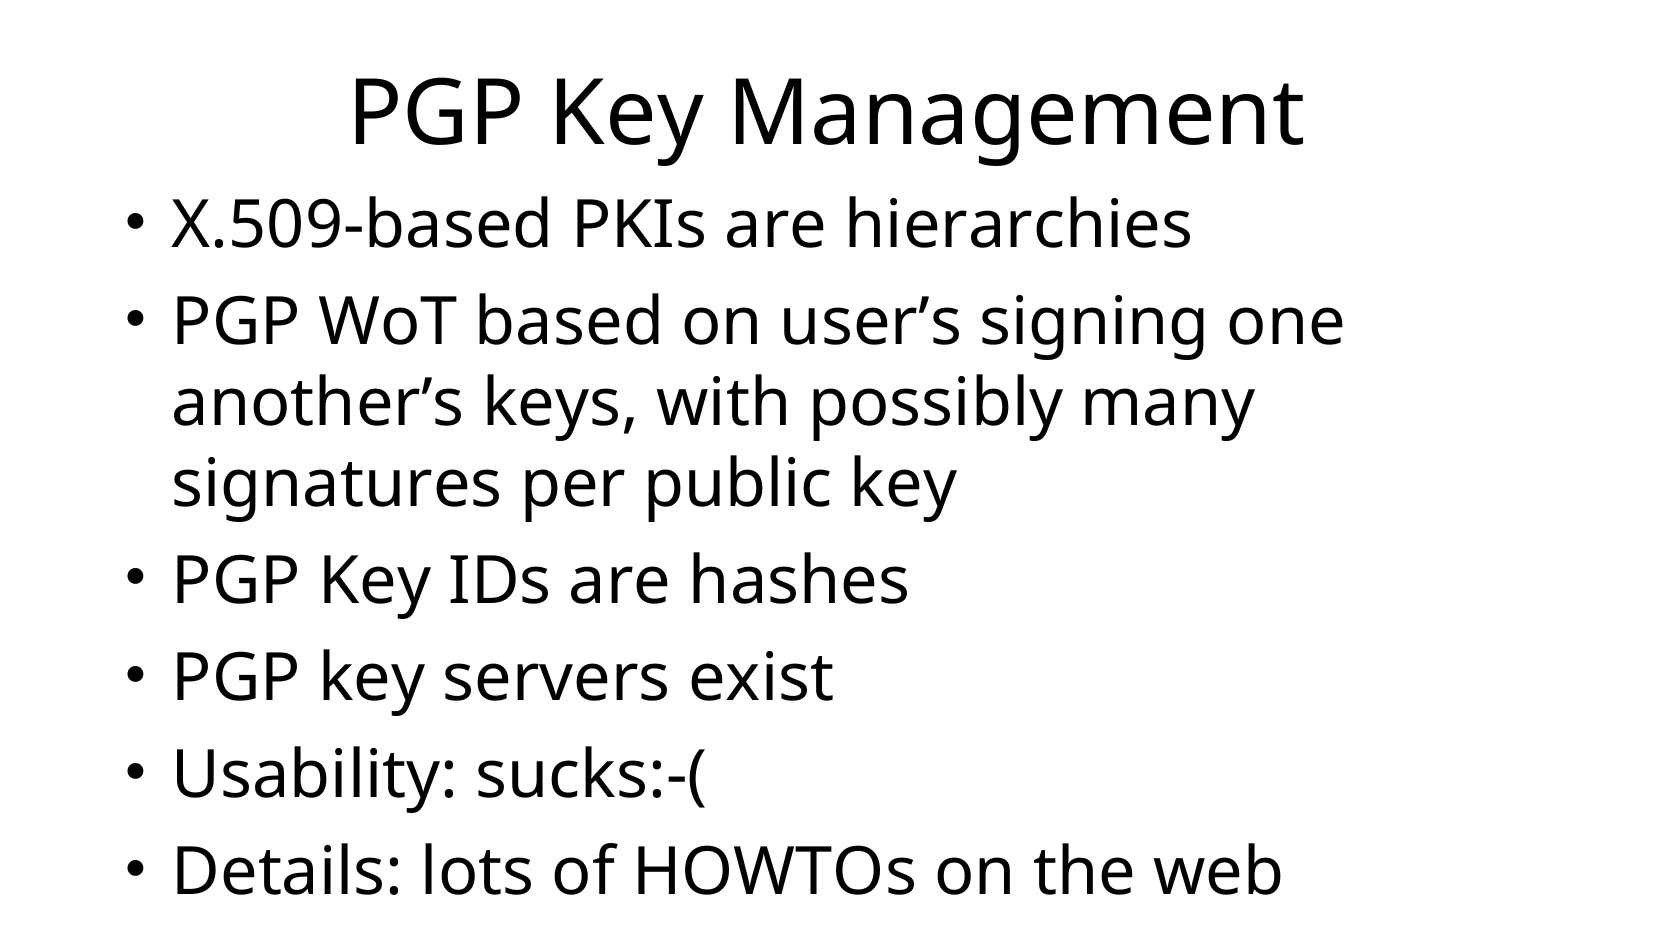

PGP Key Management
X.509-based PKIs are hierarchies
PGP WoT based on user’s signing one another’s keys, with possibly many signatures per public key
PGP Key IDs are hashes
PGP key servers exist
Usability: sucks:-(
Details: lots of HOWTOs on the web